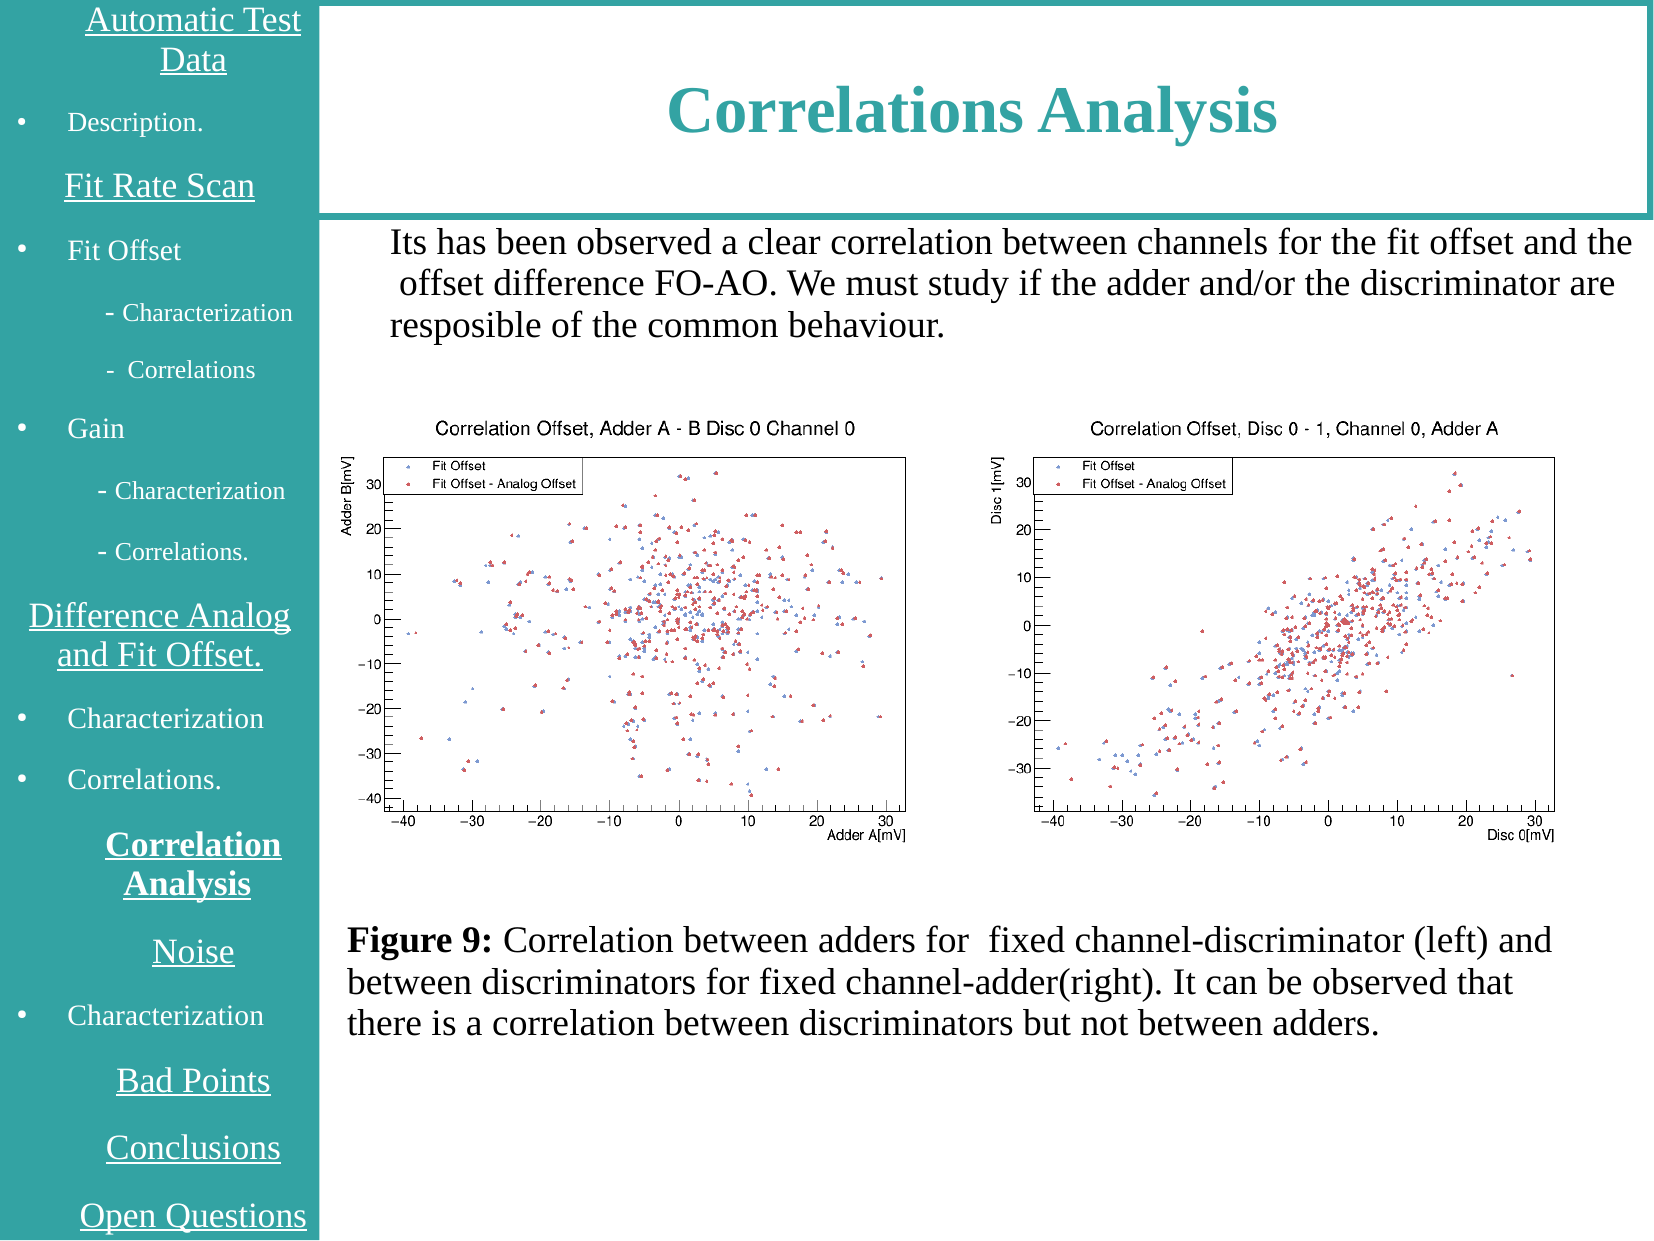

Automatic Test Data
Description.
Fit Rate Scan
Fit Offset
 - Characterization
 - Correlations
Gain
 - Characterization
 - Correlations.
Difference Analog and Fit Offset.
Characterization
Correlations.
Correlation Analysis
Noise
Characterization
Bad Points
Conclusions
Open Questions
# Correlations Analysis
Its has been observed a clear correlation between channels for the fit offset and the offset difference FO-AO. We must study if the adder and/or the discriminator are resposible of the common behaviour.
Figure 9: Correlation between adders for fixed channel-discriminator (left) and between discriminators for fixed channel-adder(right). It can be observed that there is a correlation between discriminators but not between adders.